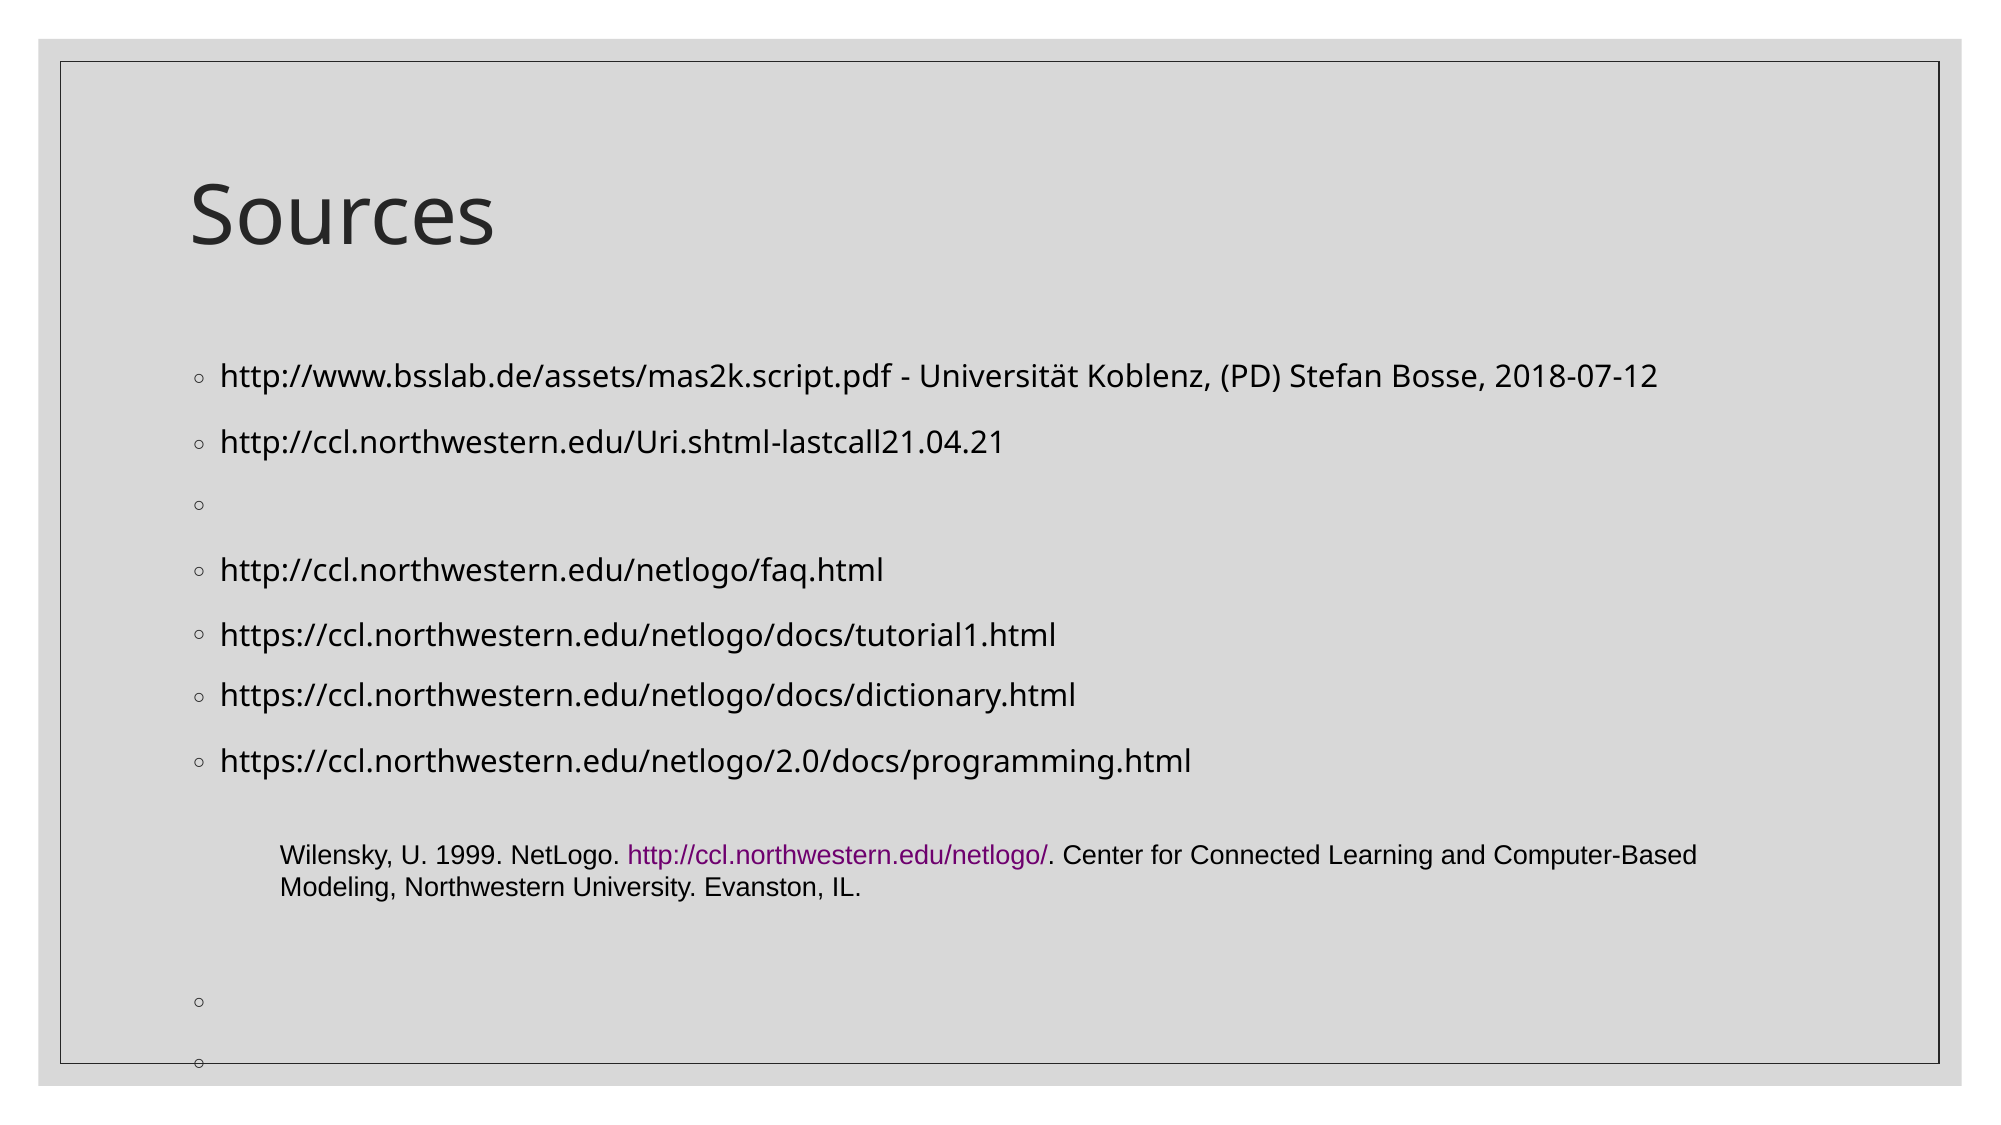

# Sources
http://www.bsslab.de/assets/mas2k.script.pdf - Universität Koblenz, (PD) Stefan Bosse, 2018-07-12
http://ccl.northwestern.edu/Uri.shtml-lastcall21.04.21
http://ccl.northwestern.edu/netlogo/faq.html
https://ccl.northwestern.edu/netlogo/docs/tutorial1.html
https://ccl.northwestern.edu/netlogo/docs/dictionary.html
https://ccl.northwestern.edu/netlogo/2.0/docs/programming.html
Wilensky, U. 1999. NetLogo. http://ccl.northwestern.edu/netlogo/. Center for Connected Learning and Computer-Based Modeling, Northwestern University. Evanston, IL.